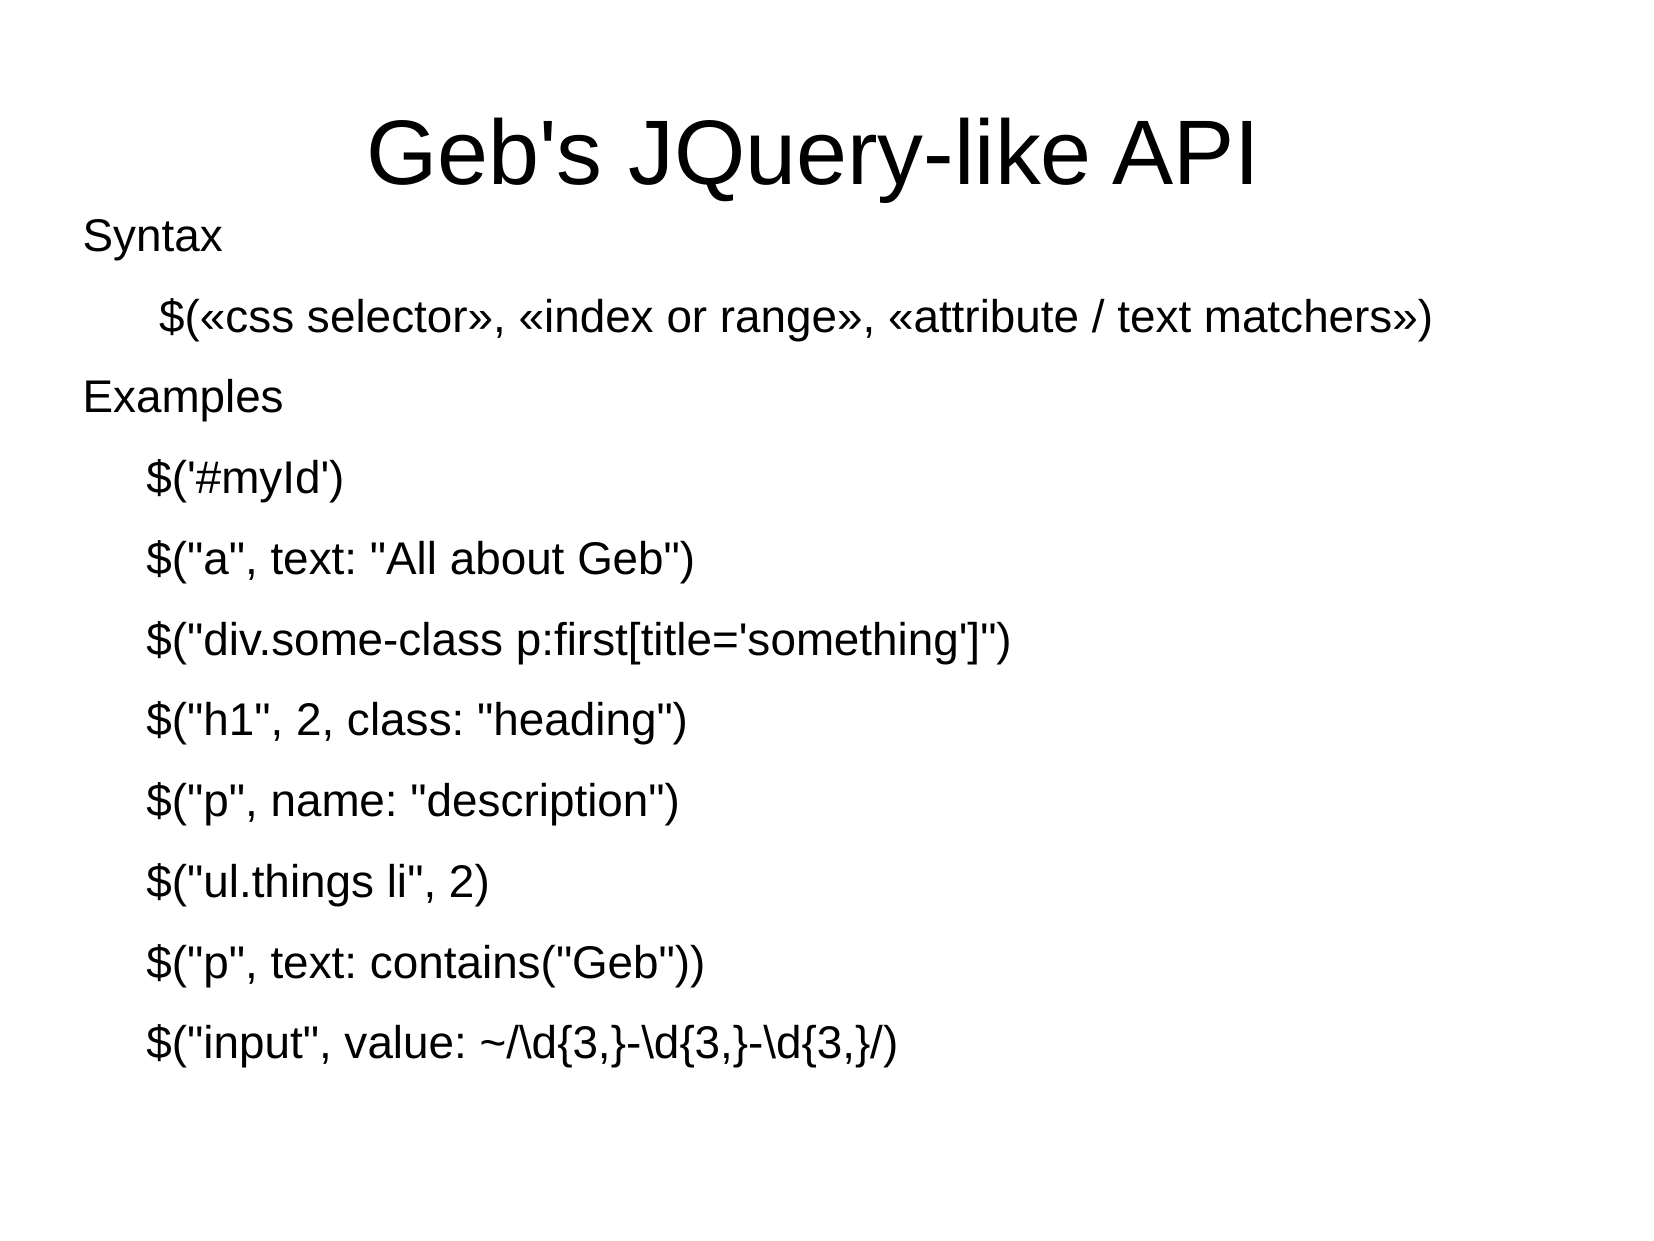

# Geb's JQuery-like API
Syntax
 $(«css selector», «index or range», «attribute / text matchers»)
Examples
 $('#myId')
 $("a", text: "All about Geb")
 $("div.some-class p:first[title='something']")
 $("h1", 2, class: "heading")
 $("p", name: "description")
 $("ul.things li", 2)
 $("p", text: contains("Geb"))
 $("input", value: ~/\d{3,}-\d{3,}-\d{3,}/)